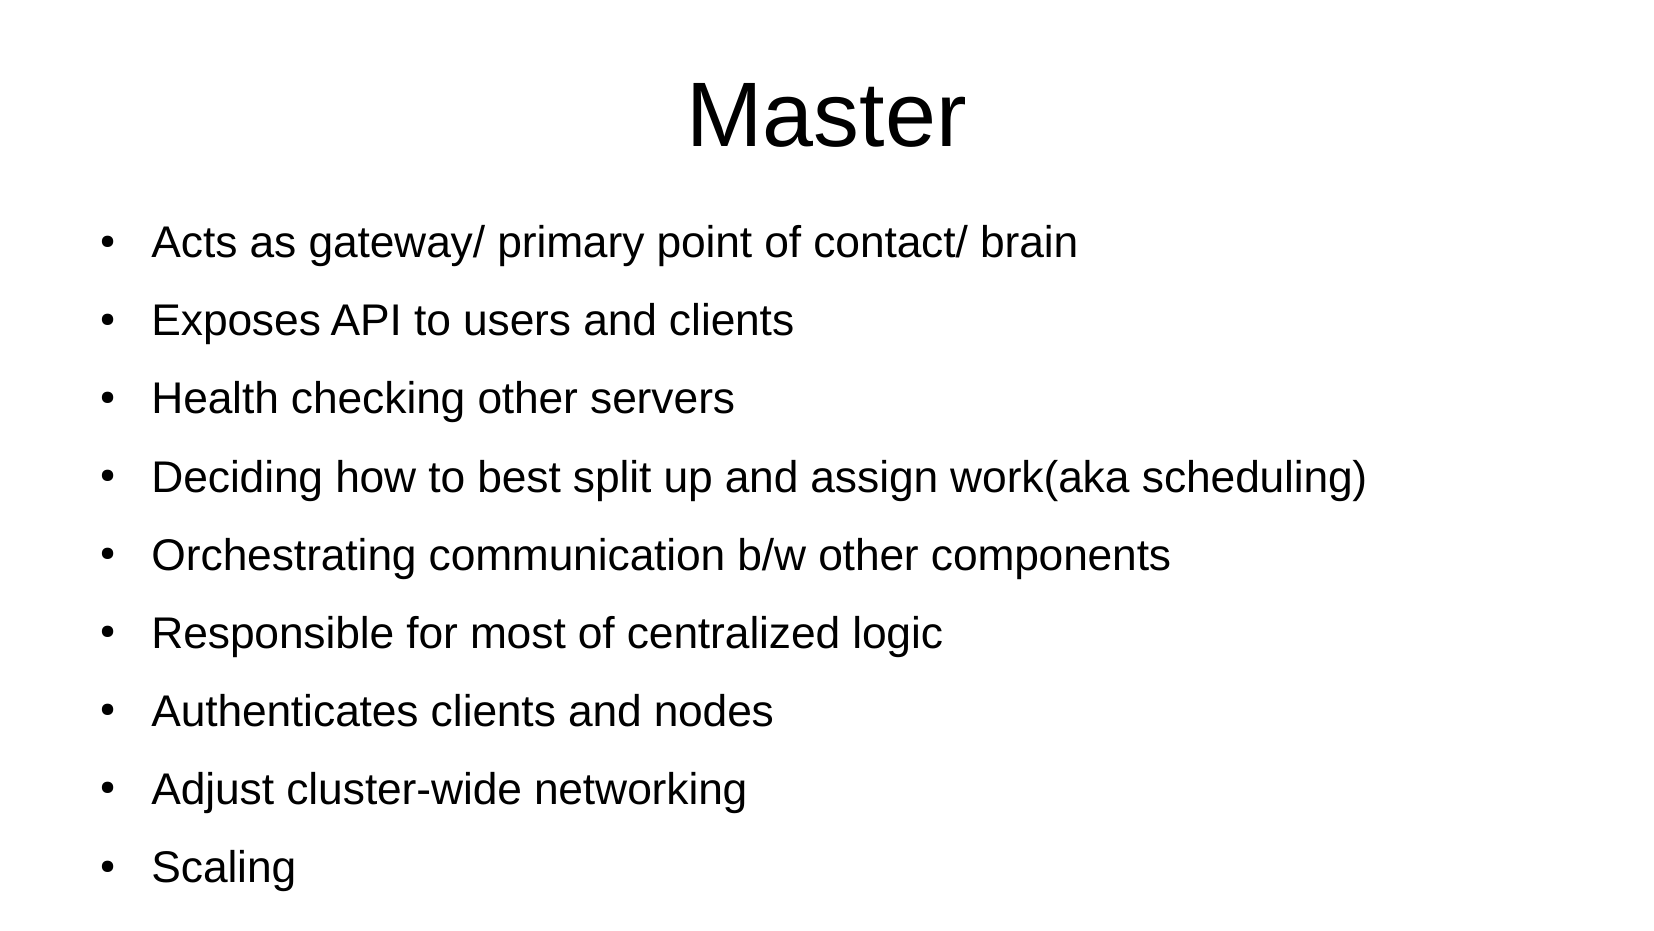

# Master
Acts as gateway/ primary point of contact/ brain
Exposes API to users and clients
Health checking other servers
Deciding how to best split up and assign work(aka scheduling)
Orchestrating communication b/w other components
Responsible for most of centralized logic
Authenticates clients and nodes
Adjust cluster-wide networking
Scaling